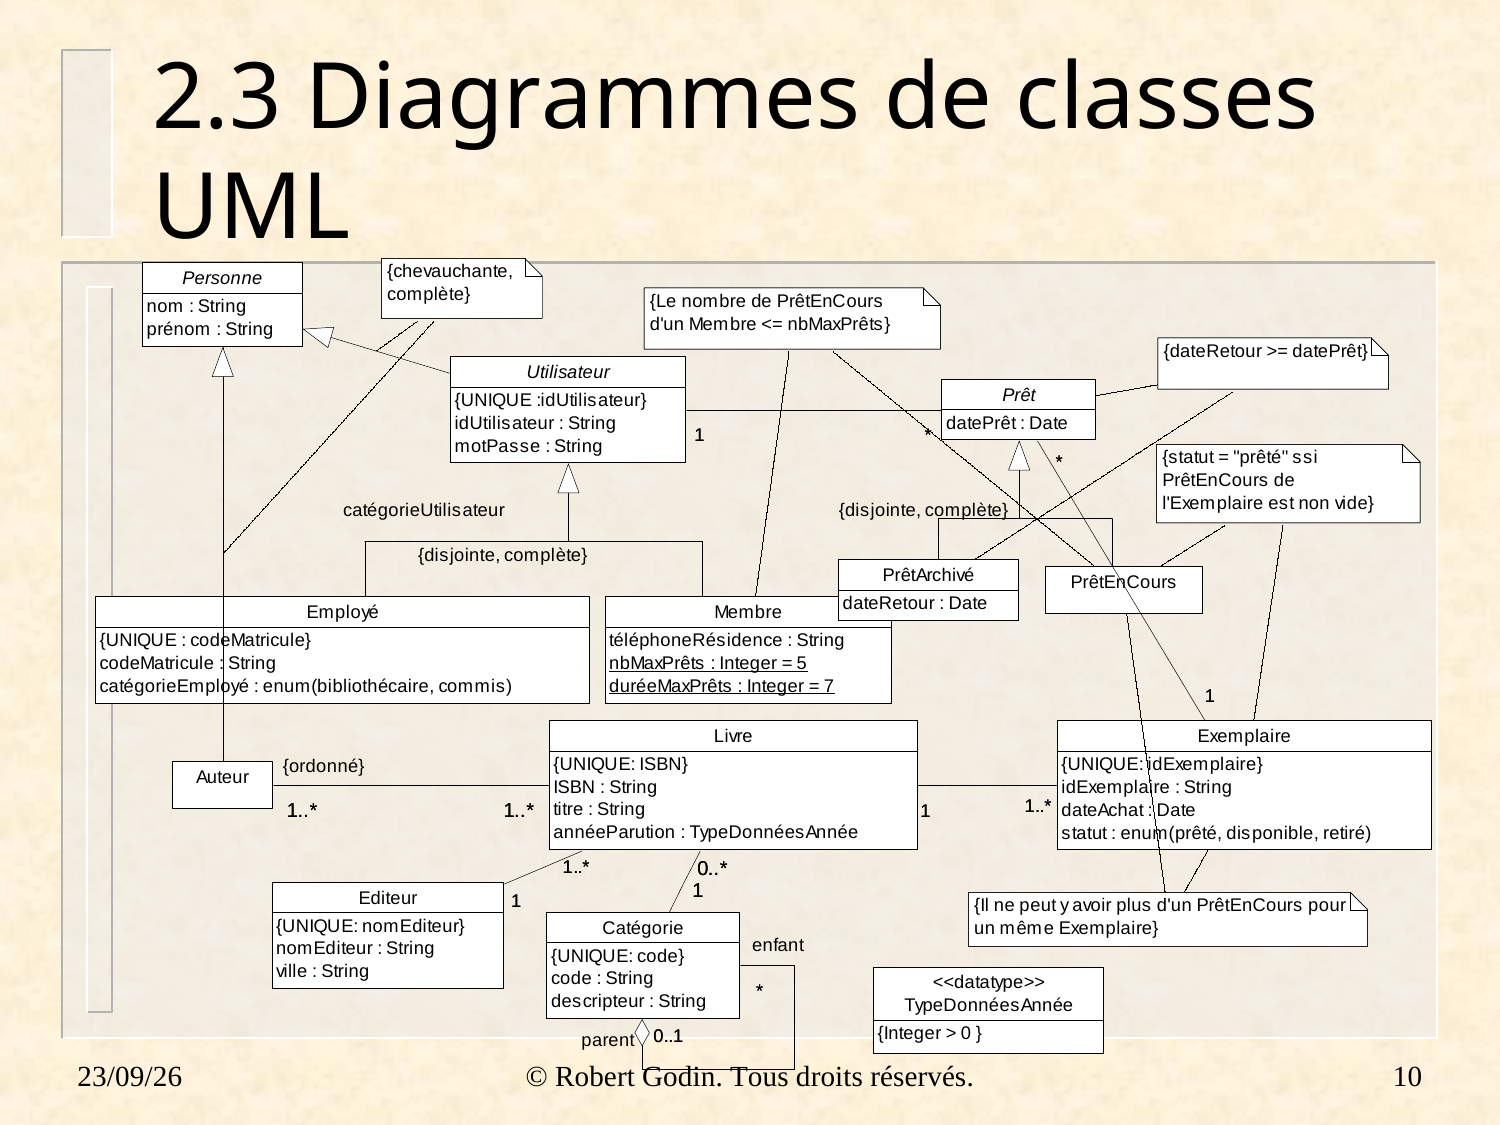

# 2.3 Diagrammes de classes UML
© Robert Godin. Tous droits réservés.